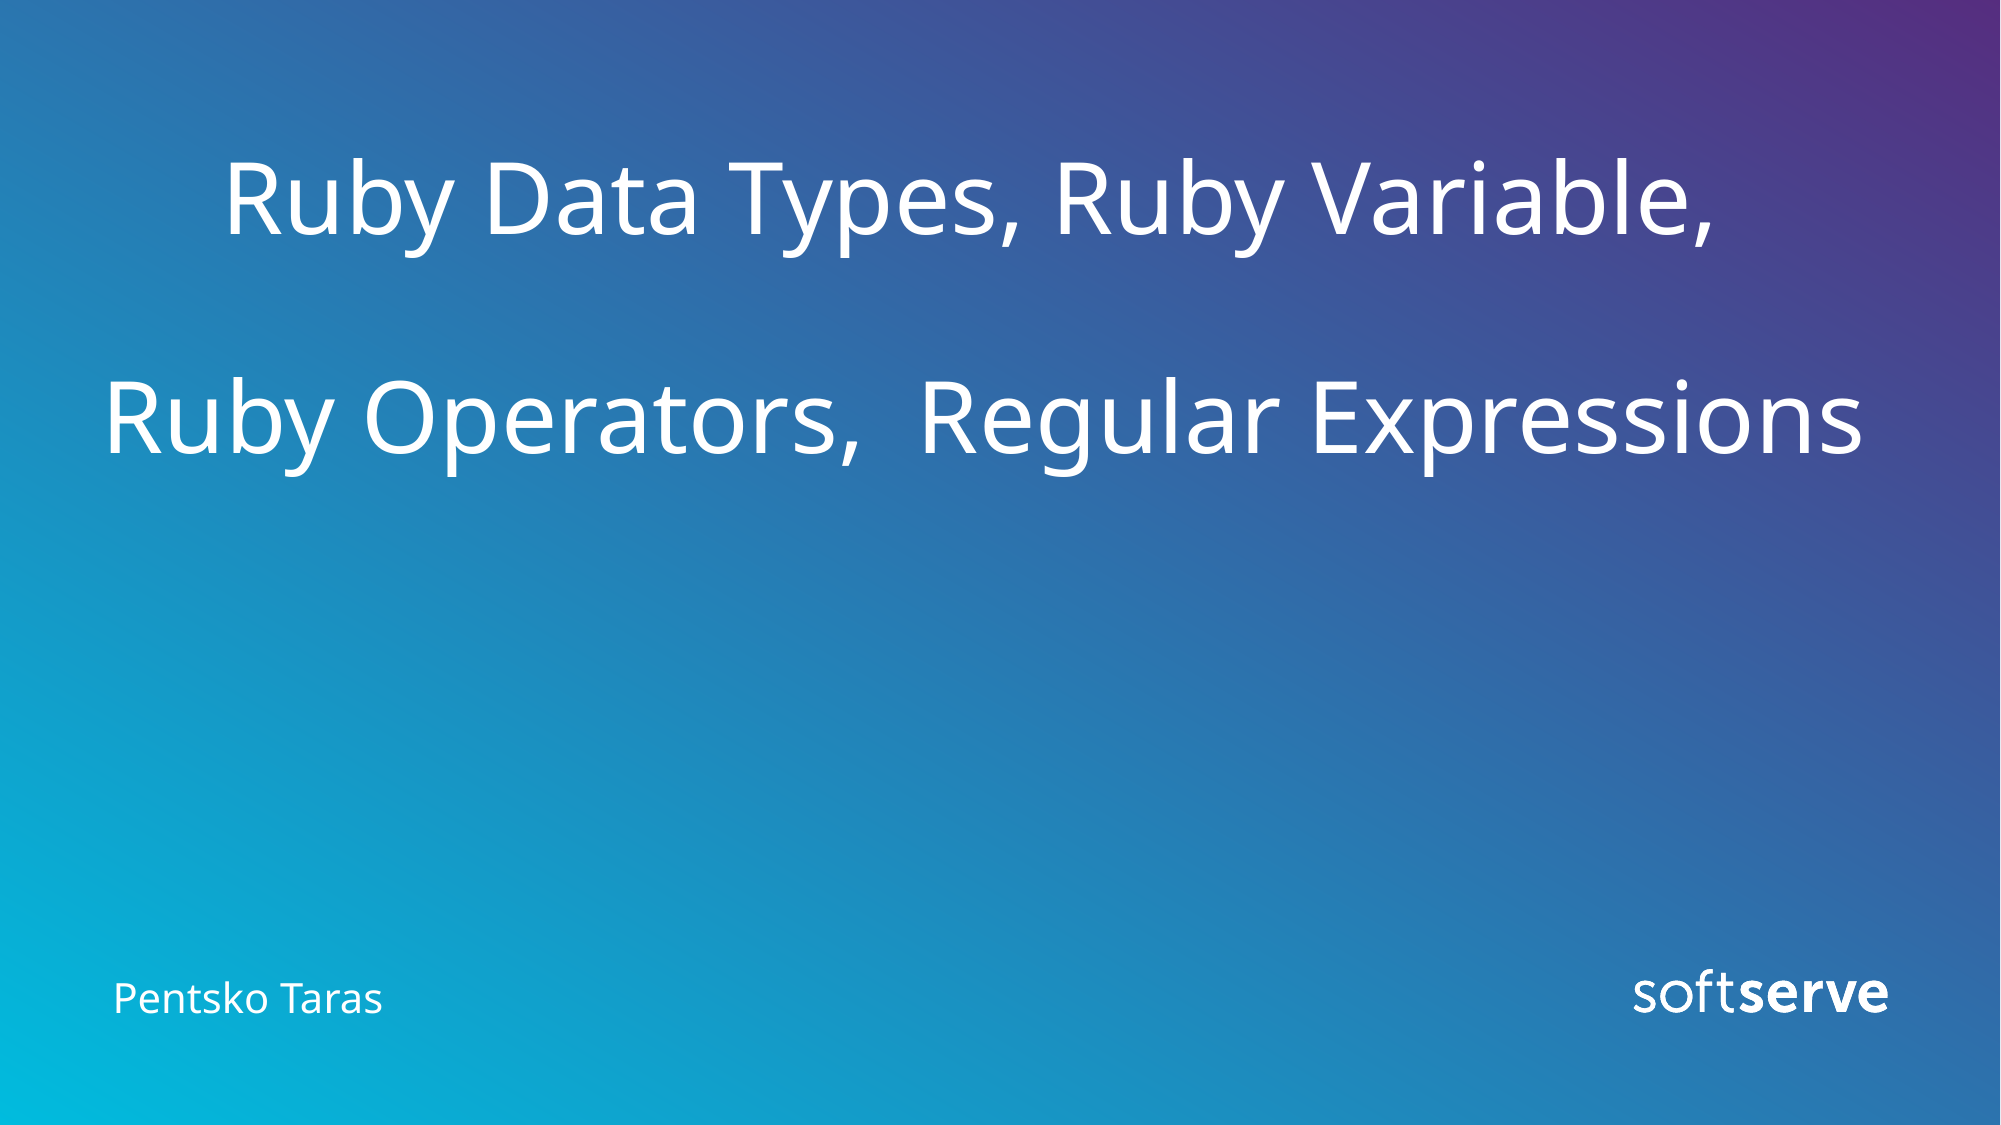

# Ruby Data Types, Ruby Variable, Ruby Operators, Regular Expressions
Pentsko Taras